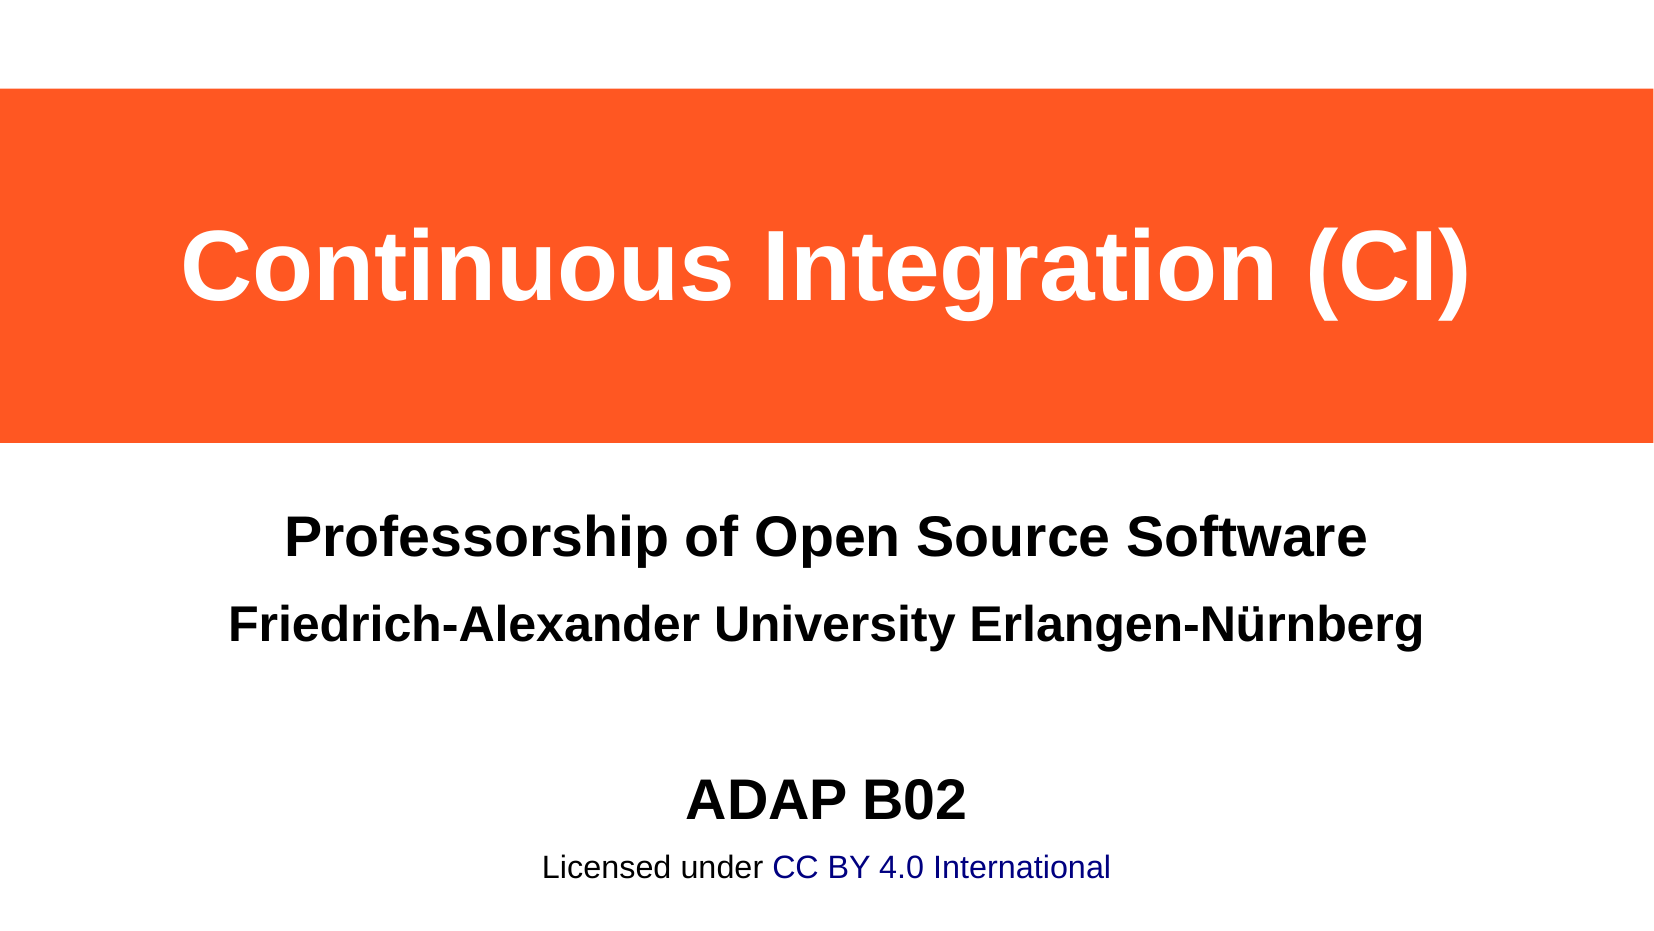

# Continuous Integration (CI)
Professorship of Open Source Software
Friedrich-Alexander University Erlangen-Nürnberg
ADAP B02
Licensed under CC BY 4.0 International